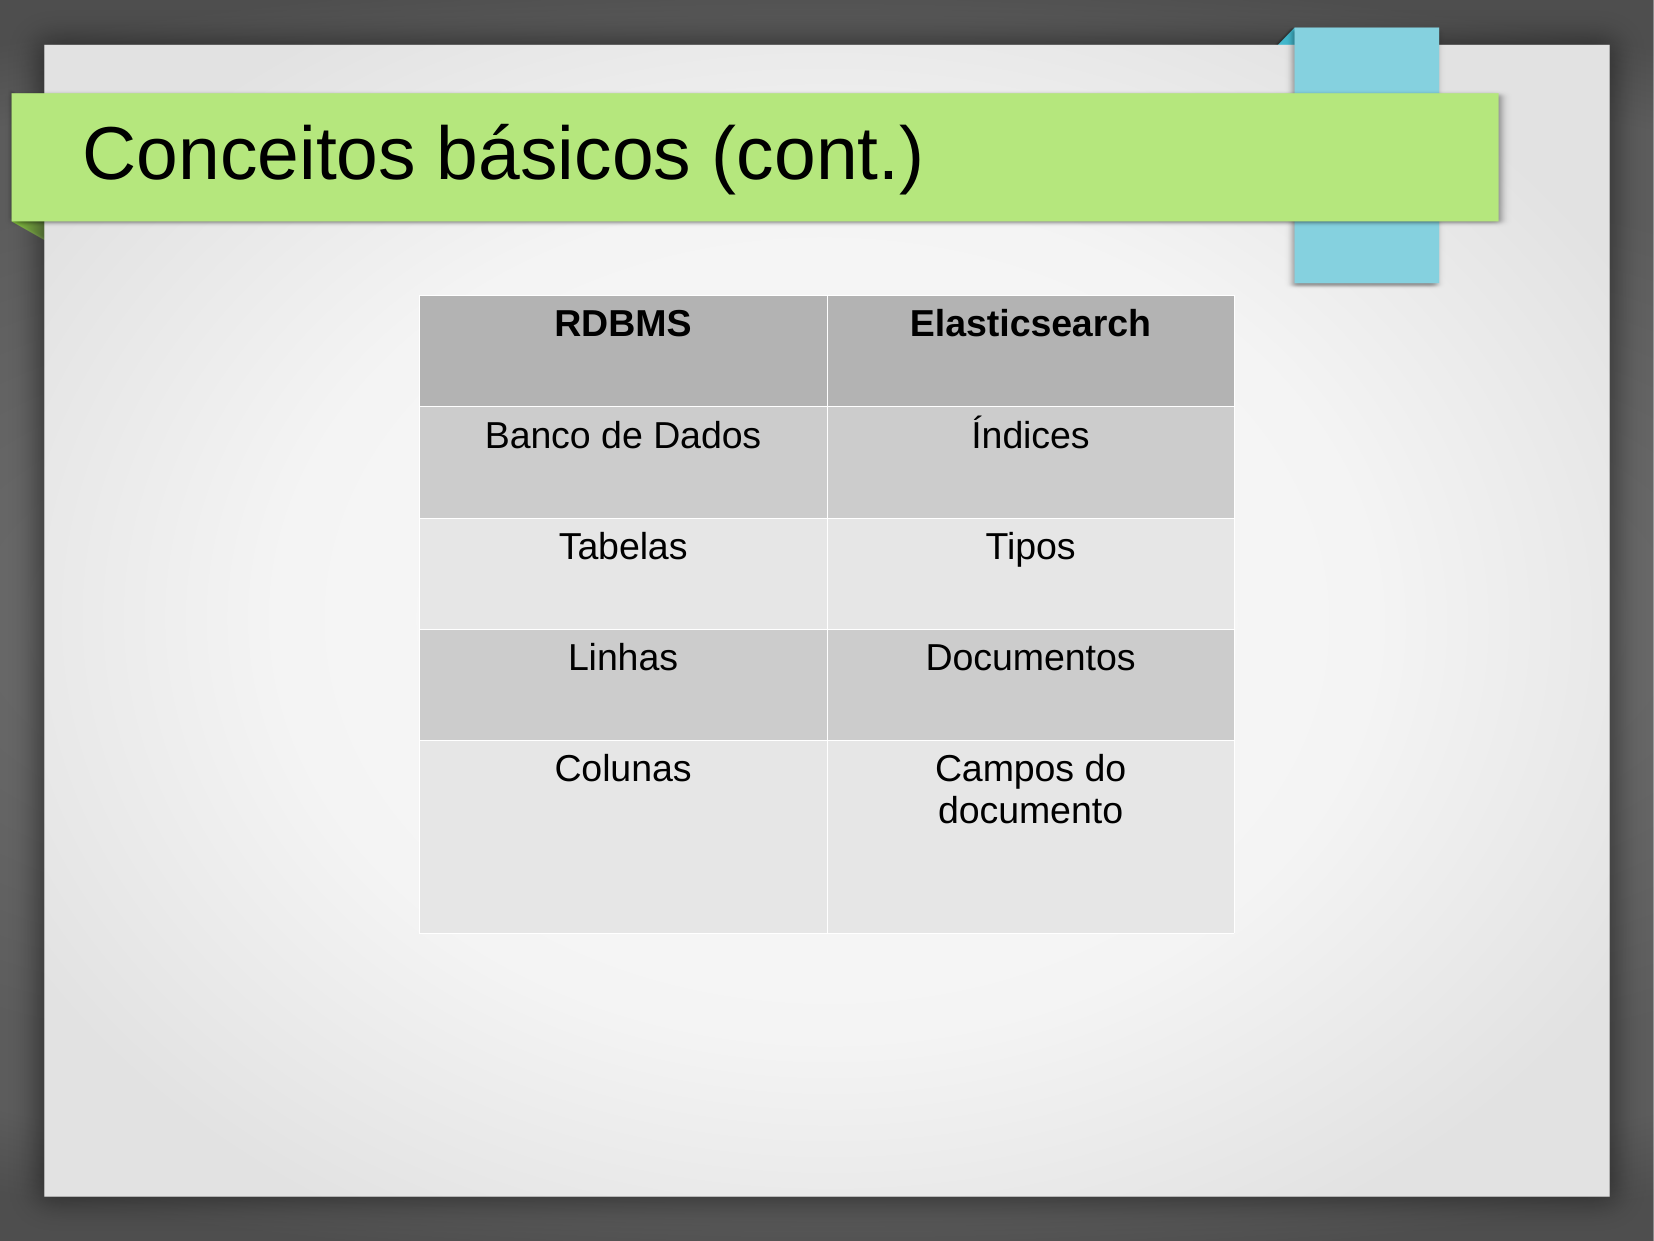

# Conceitos básicos (cont.)
| RDBMS | Elasticsearch |
| --- | --- |
| Banco de Dados | Índices |
| Tabelas | Tipos |
| Linhas | Documentos |
| Colunas | Campos do documento |